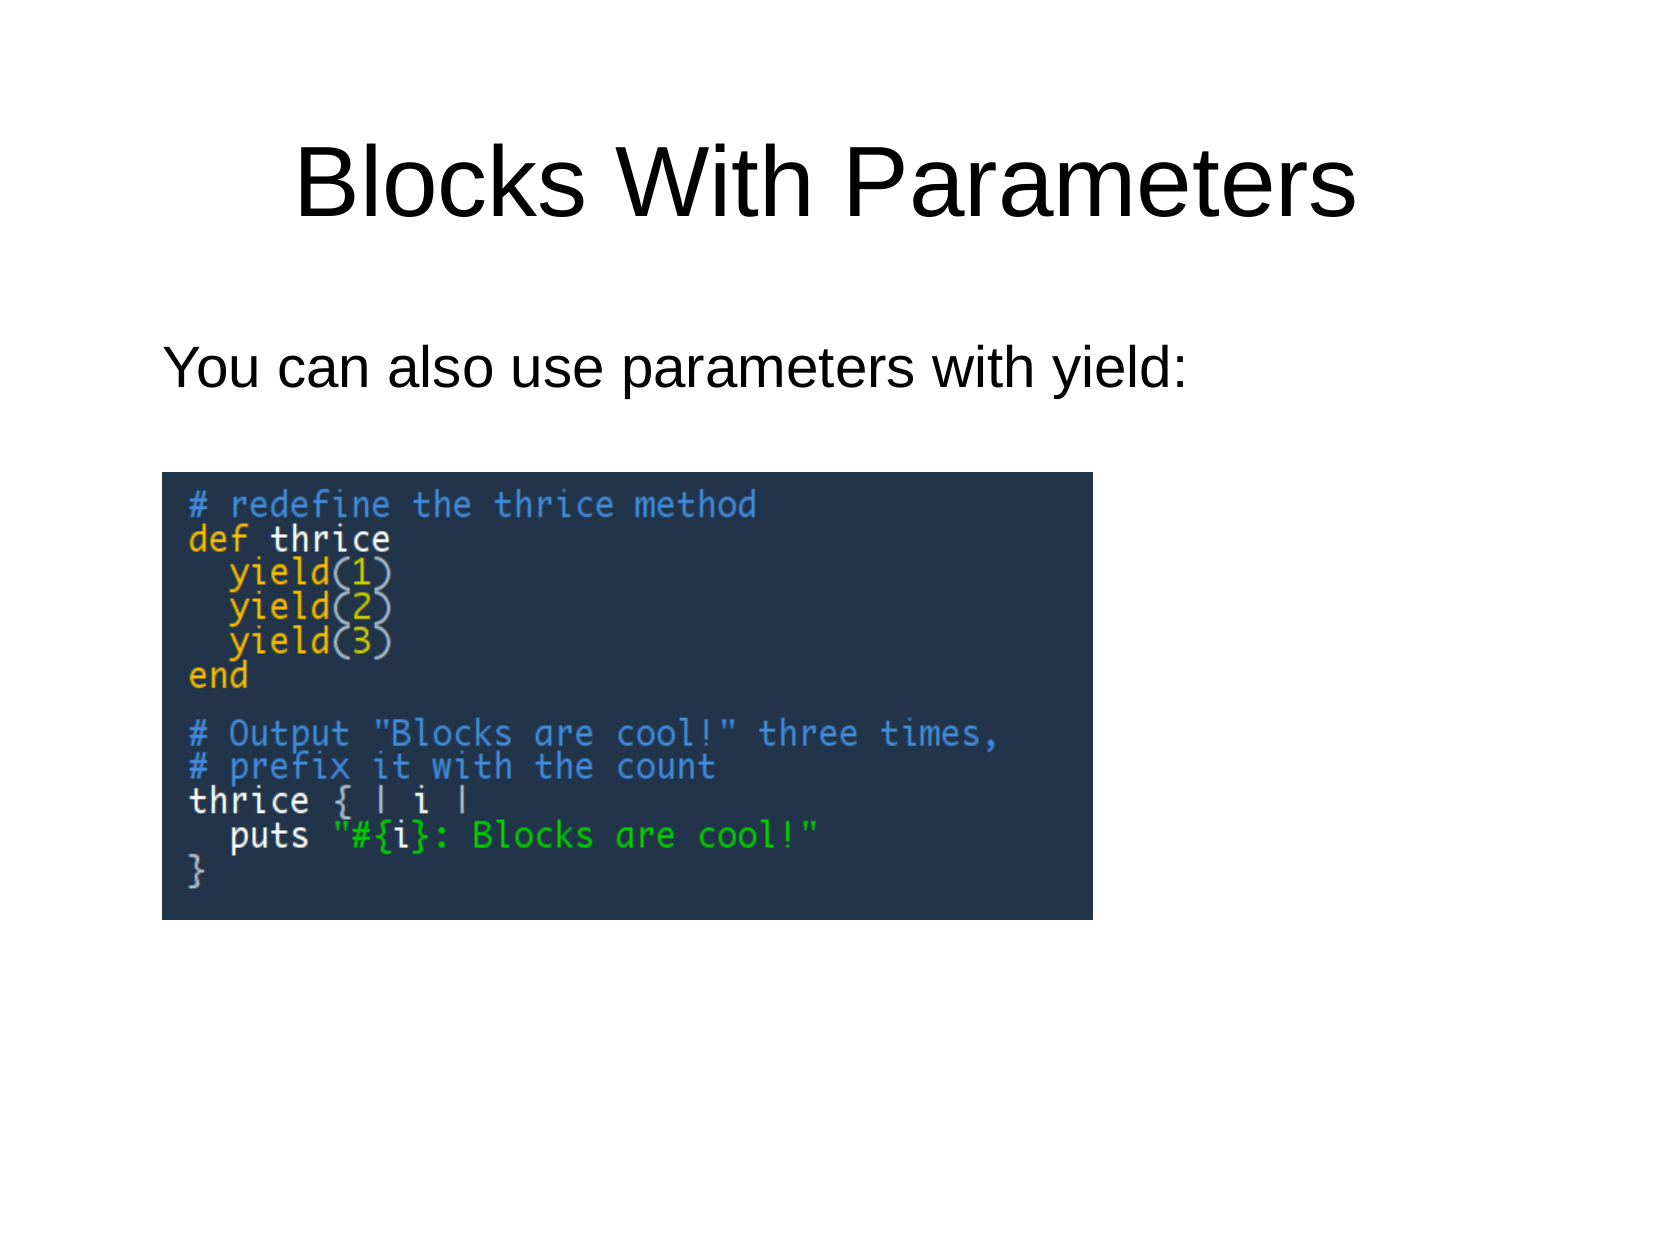

Blocks With Parameters
You can also use parameters with yield: